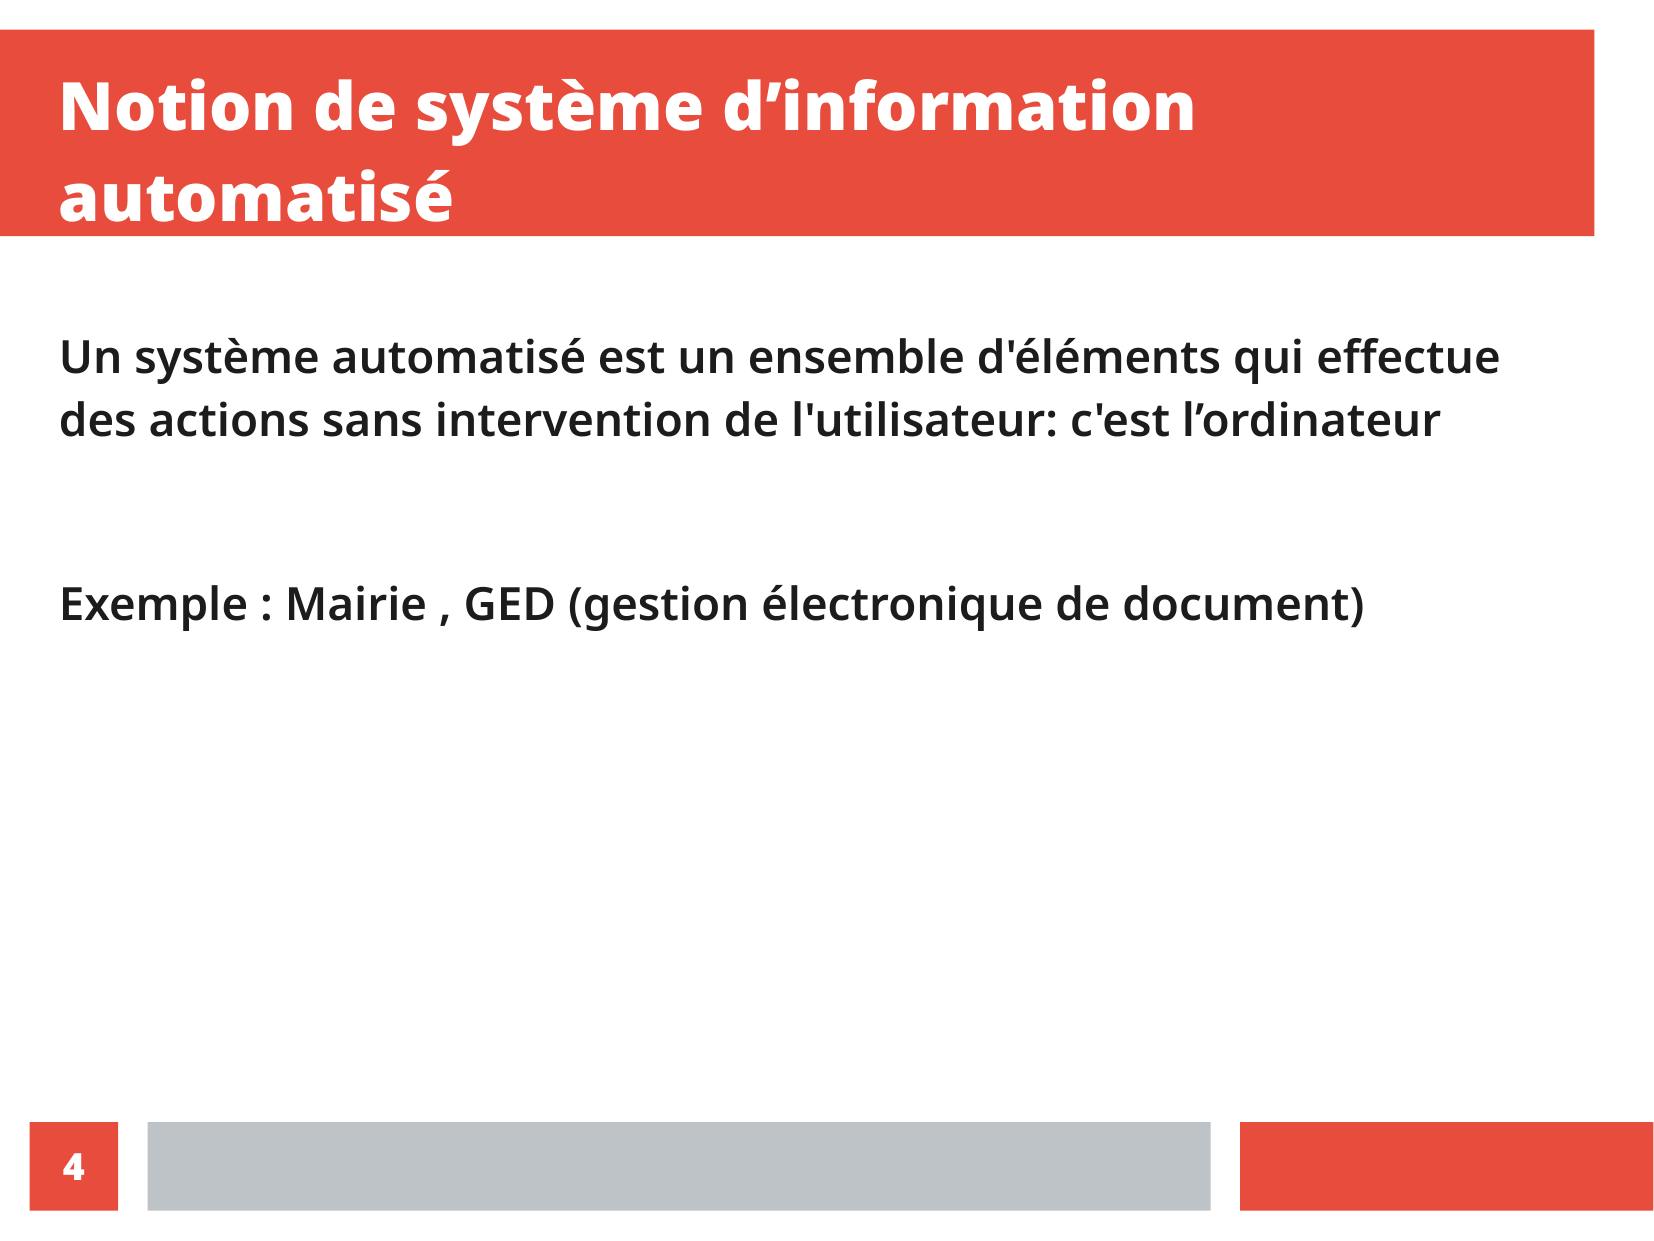

# Notion de système d’information automatisé
Un système automatisé est un ensemble d'éléments qui effectue des actions sans intervention de l'utilisateur: c'est l’ordinateur
Exemple : Mairie , GED (gestion électronique de document)
4